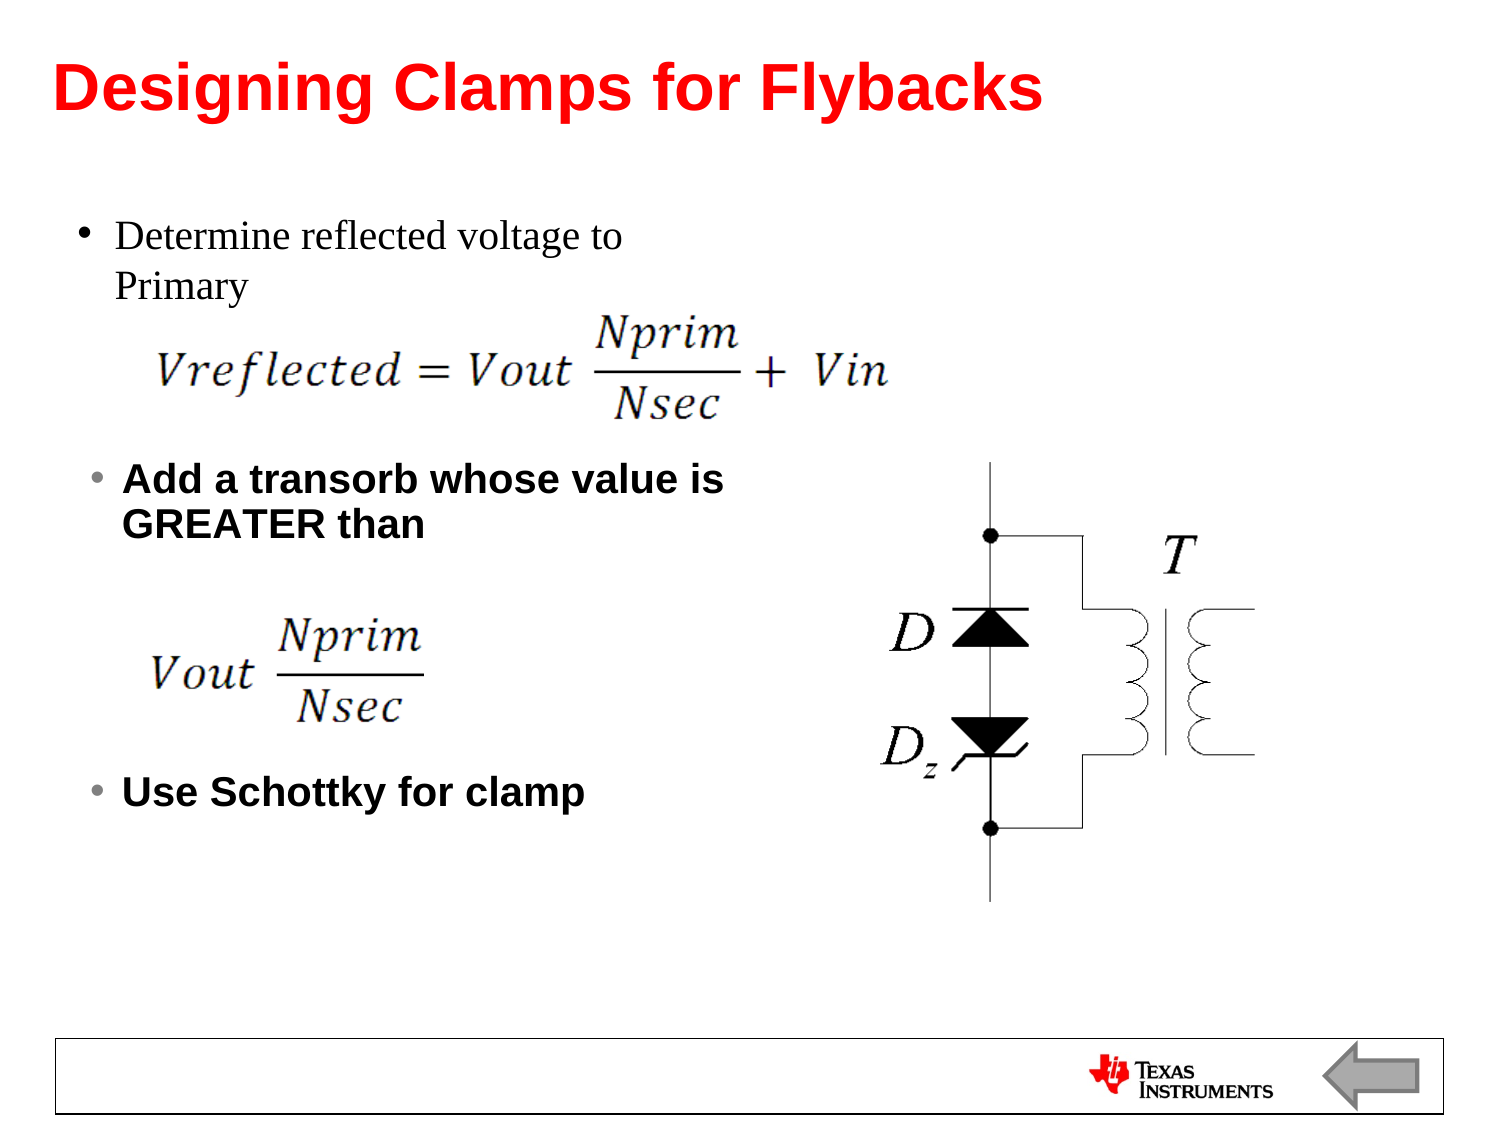

# Designing Clamps for Flybacks
Determine reflected voltage to Primary
Add a transorb whose value is GREATER than
Use Schottky for clamp